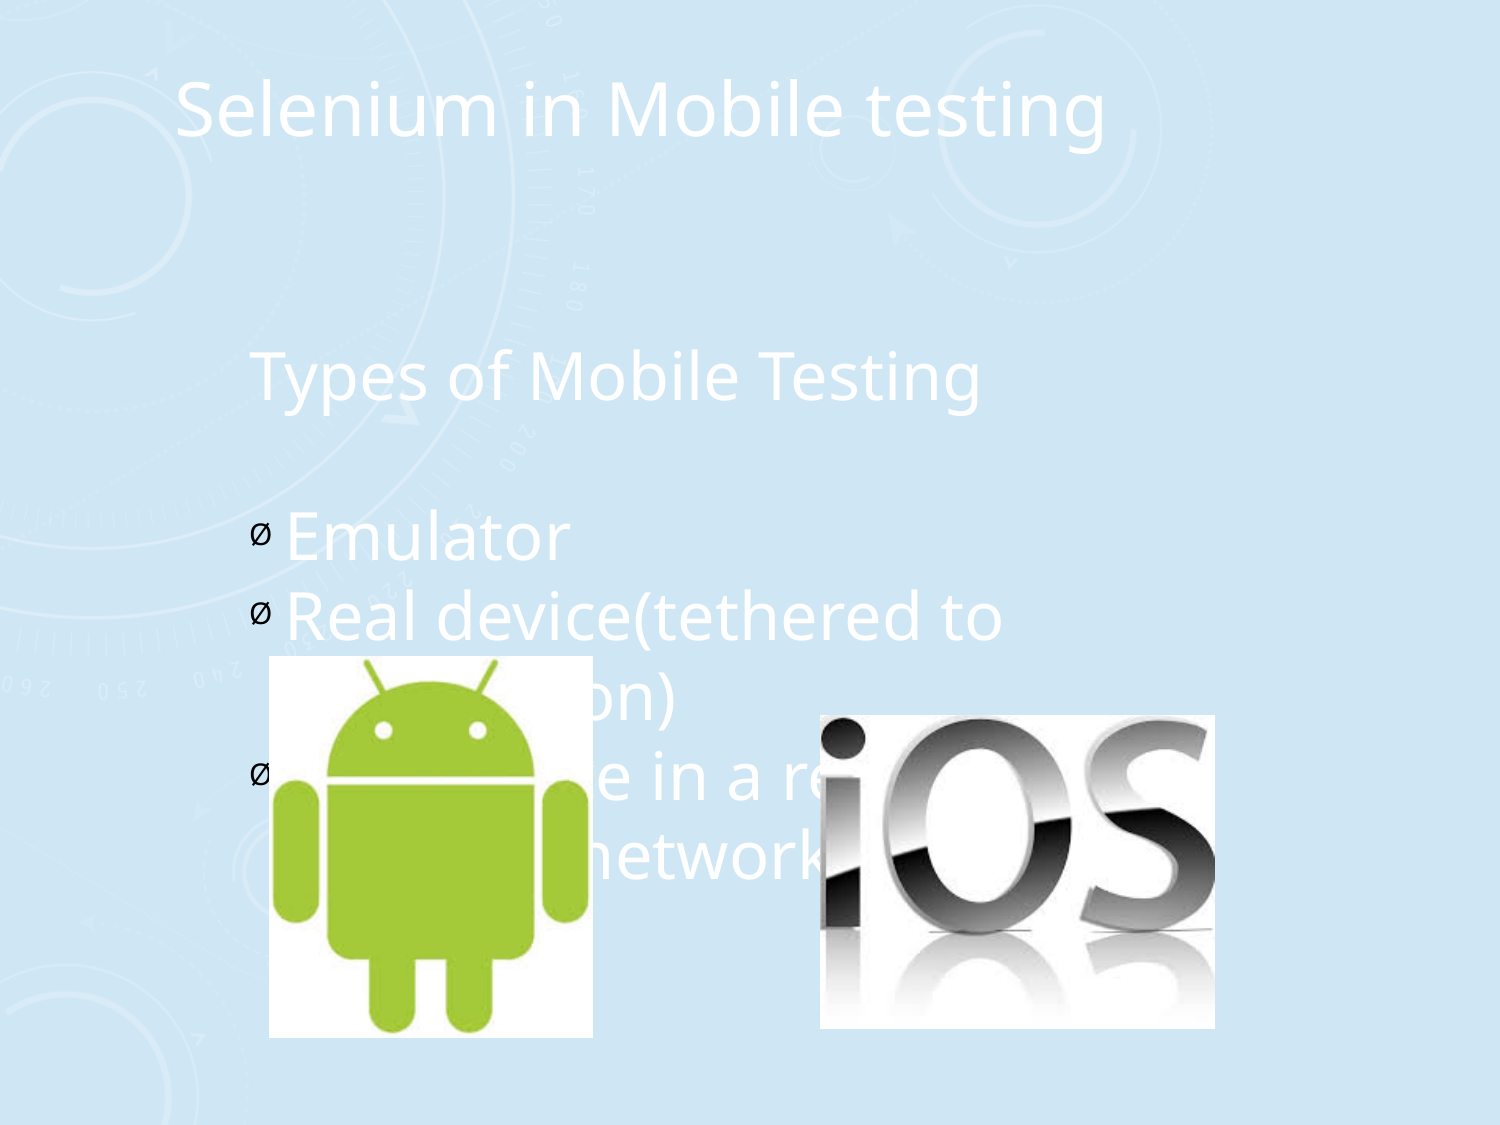

# Selenium in Mobile testing
Types of Mobile Testing
Emulator
Real device(tethered to workstation)
Real device in a real location on a real network